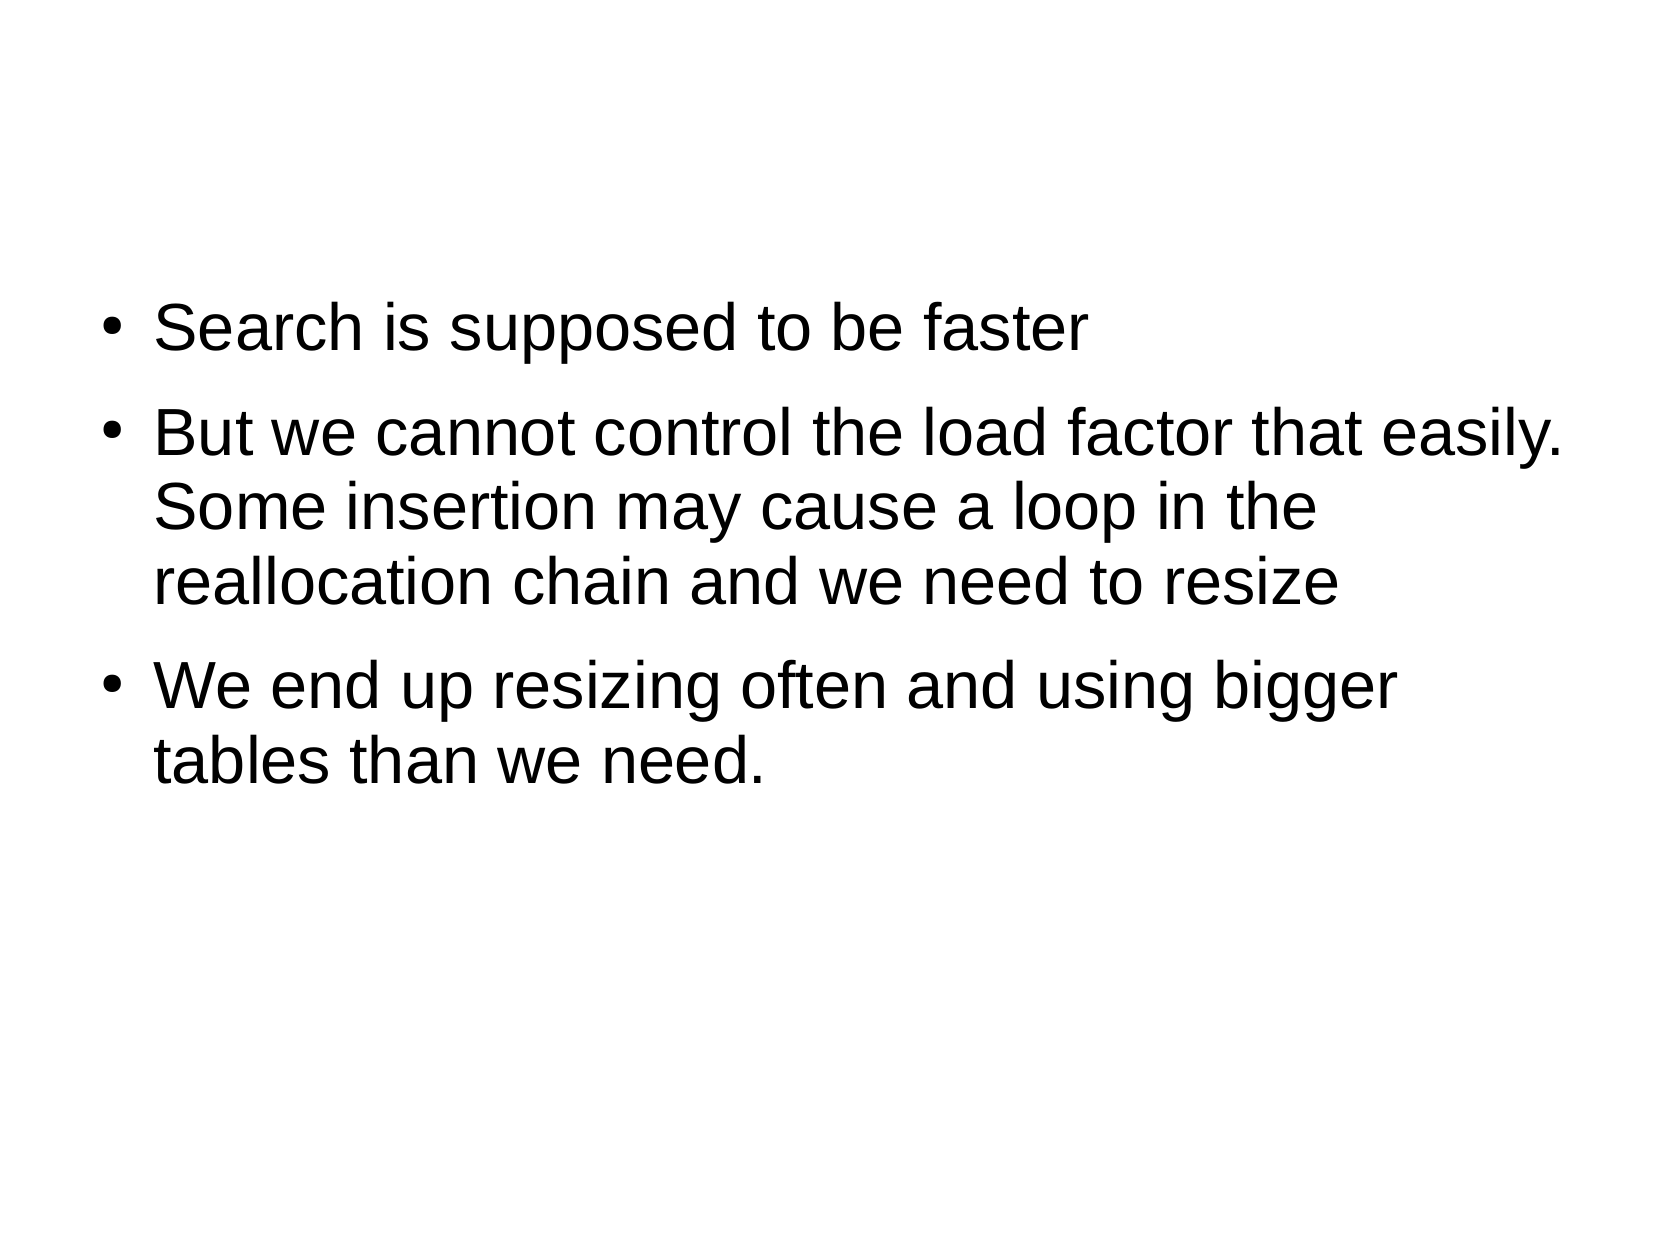

#
Search is supposed to be faster
But we cannot control the load factor that easily. Some insertion may cause a loop in the reallocation chain and we need to resize
We end up resizing often and using bigger tables than we need.